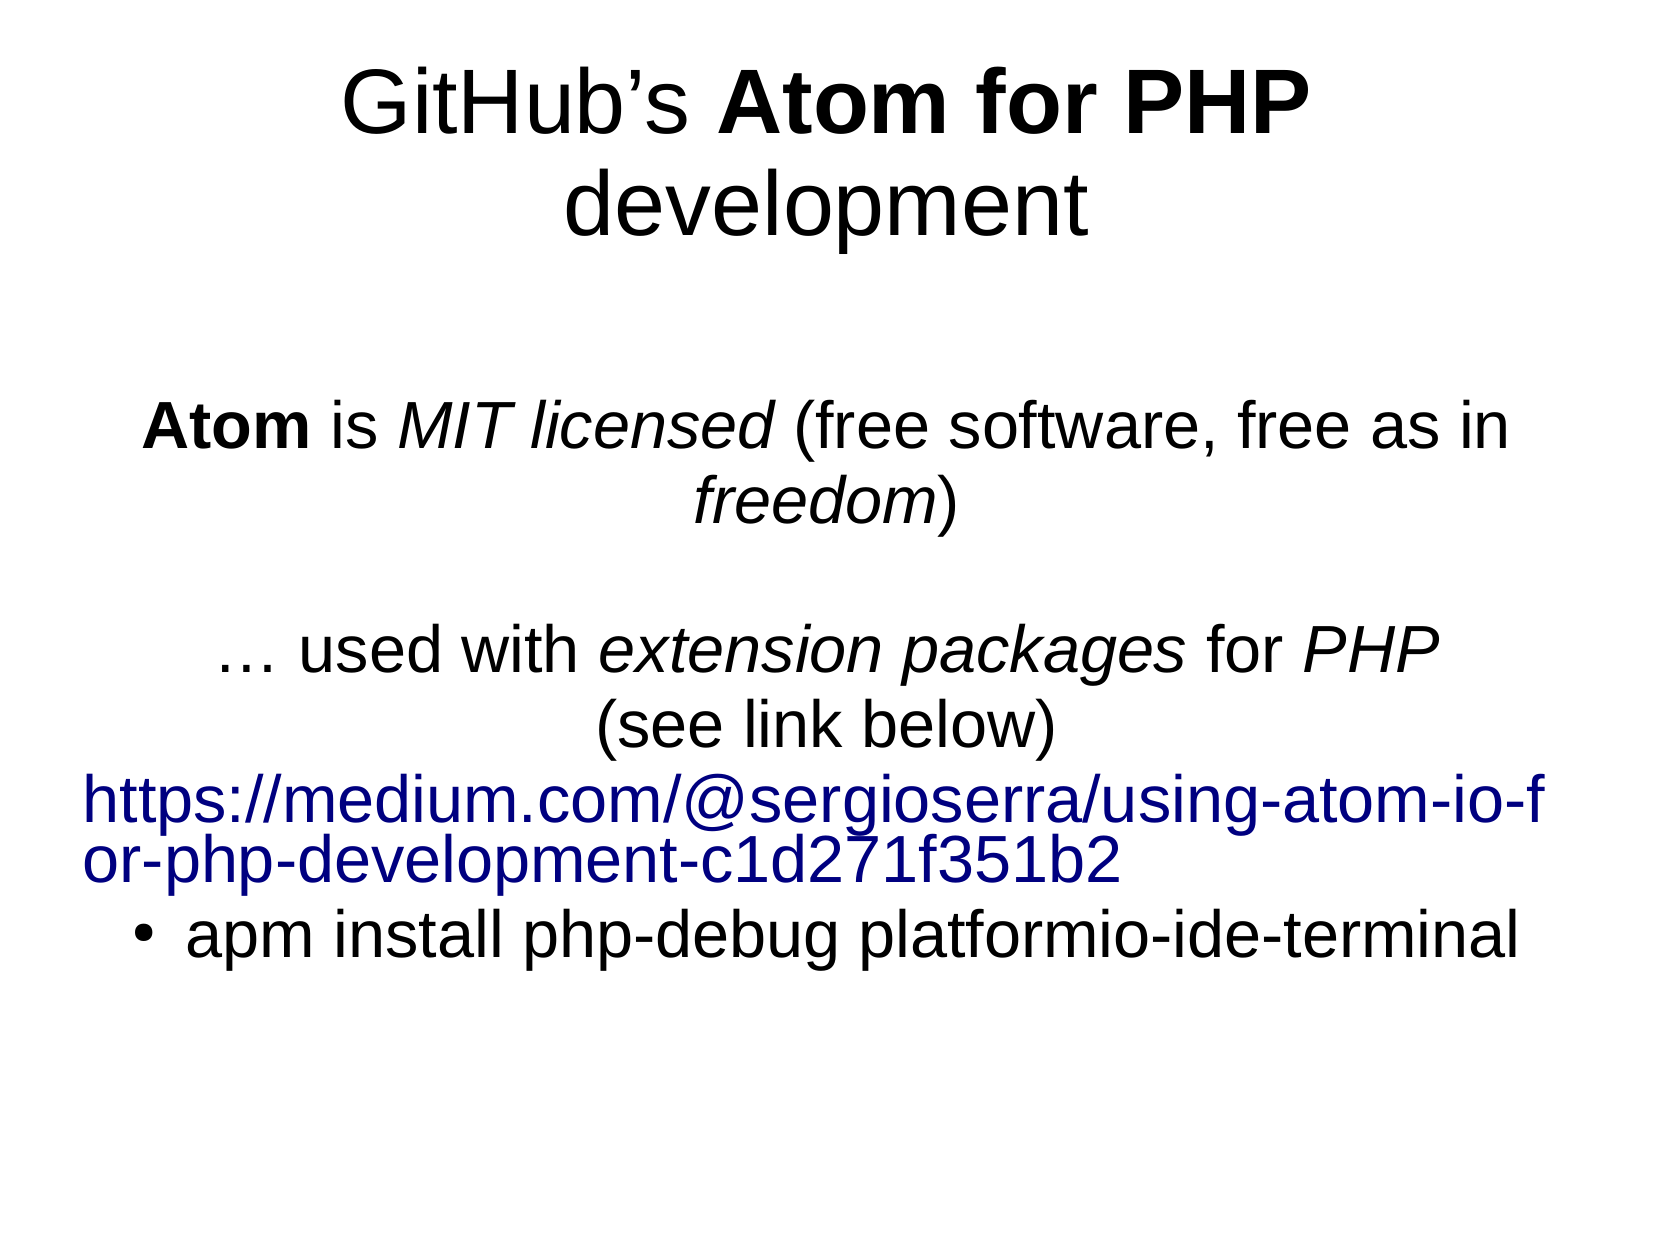

# GitHub’s Atom for PHP development
Atom is MIT licensed (free software, free as in freedom)
… used with extension packages for PHP
(see link below)
https://medium.com/@sergioserra/using-atom-io-for-php-development-c1d271f351b2
 apm install php-debug platformio-ide-terminal